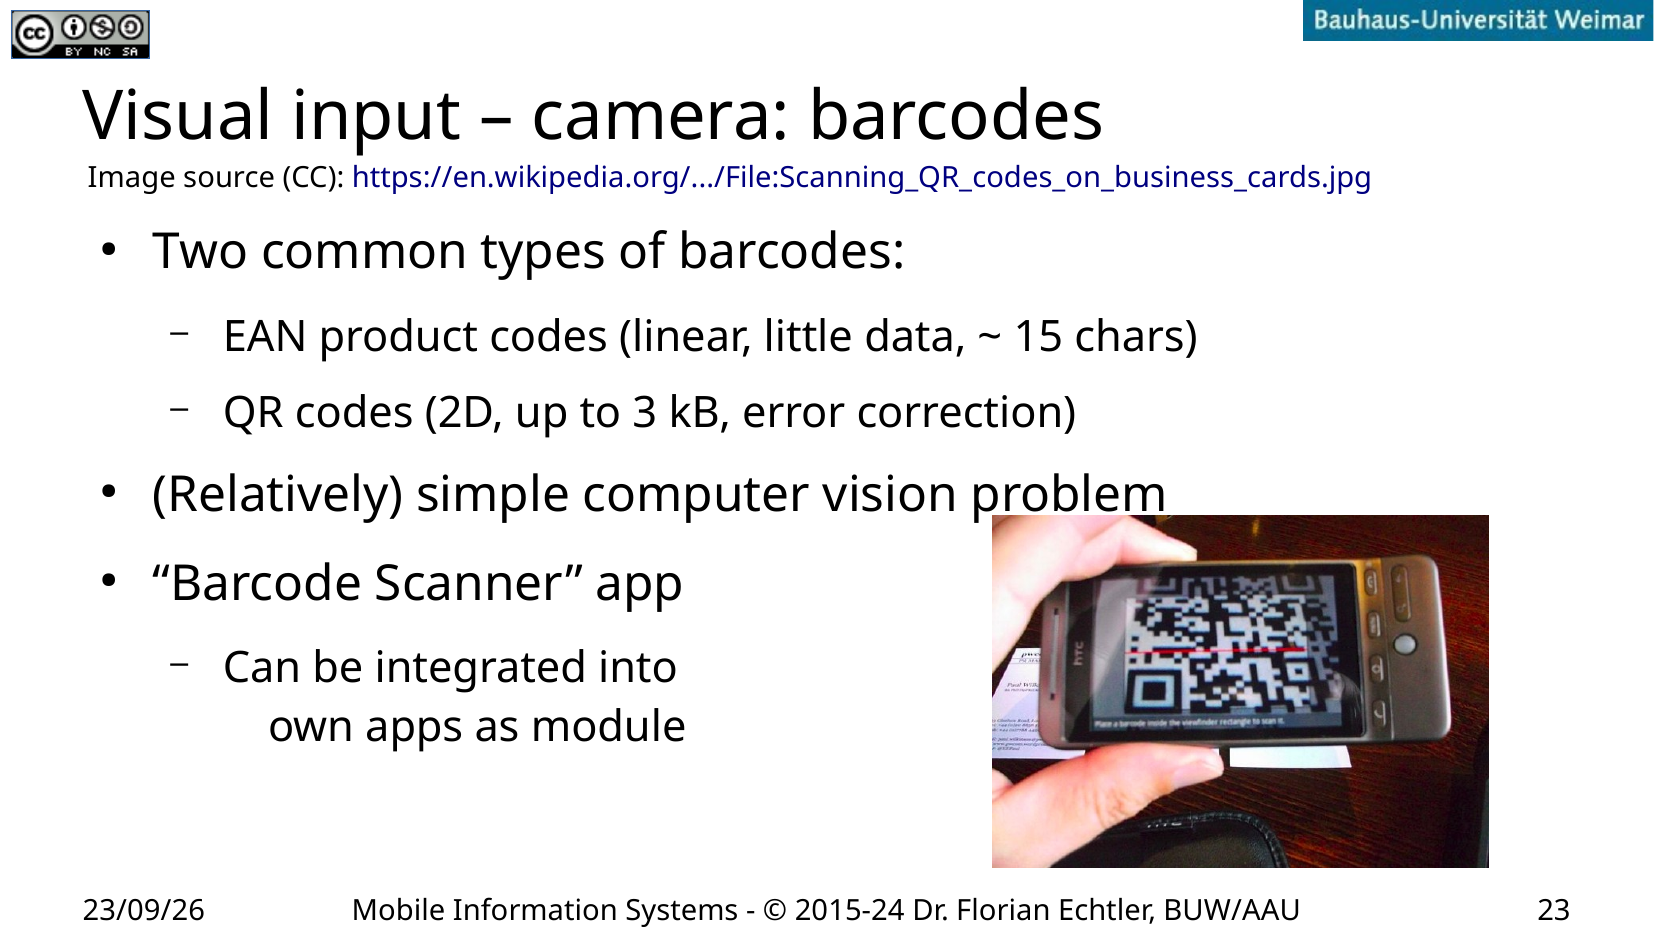

# Visual input – camera: barcodes
Image source (CC): https://en.wikipedia.org/.../File:Scanning_QR_codes_on_business_cards.jpg
Two common types of barcodes:
EAN product codes (linear, little data, ~ 15 chars)
QR codes (2D, up to 3 kB, error correction)
(Relatively) simple computer vision problem
“Barcode Scanner” app
Can be integrated into own apps as module
Mobile Information Systems - © 2015-24 Dr. Florian Echtler, BUW/AAU
23